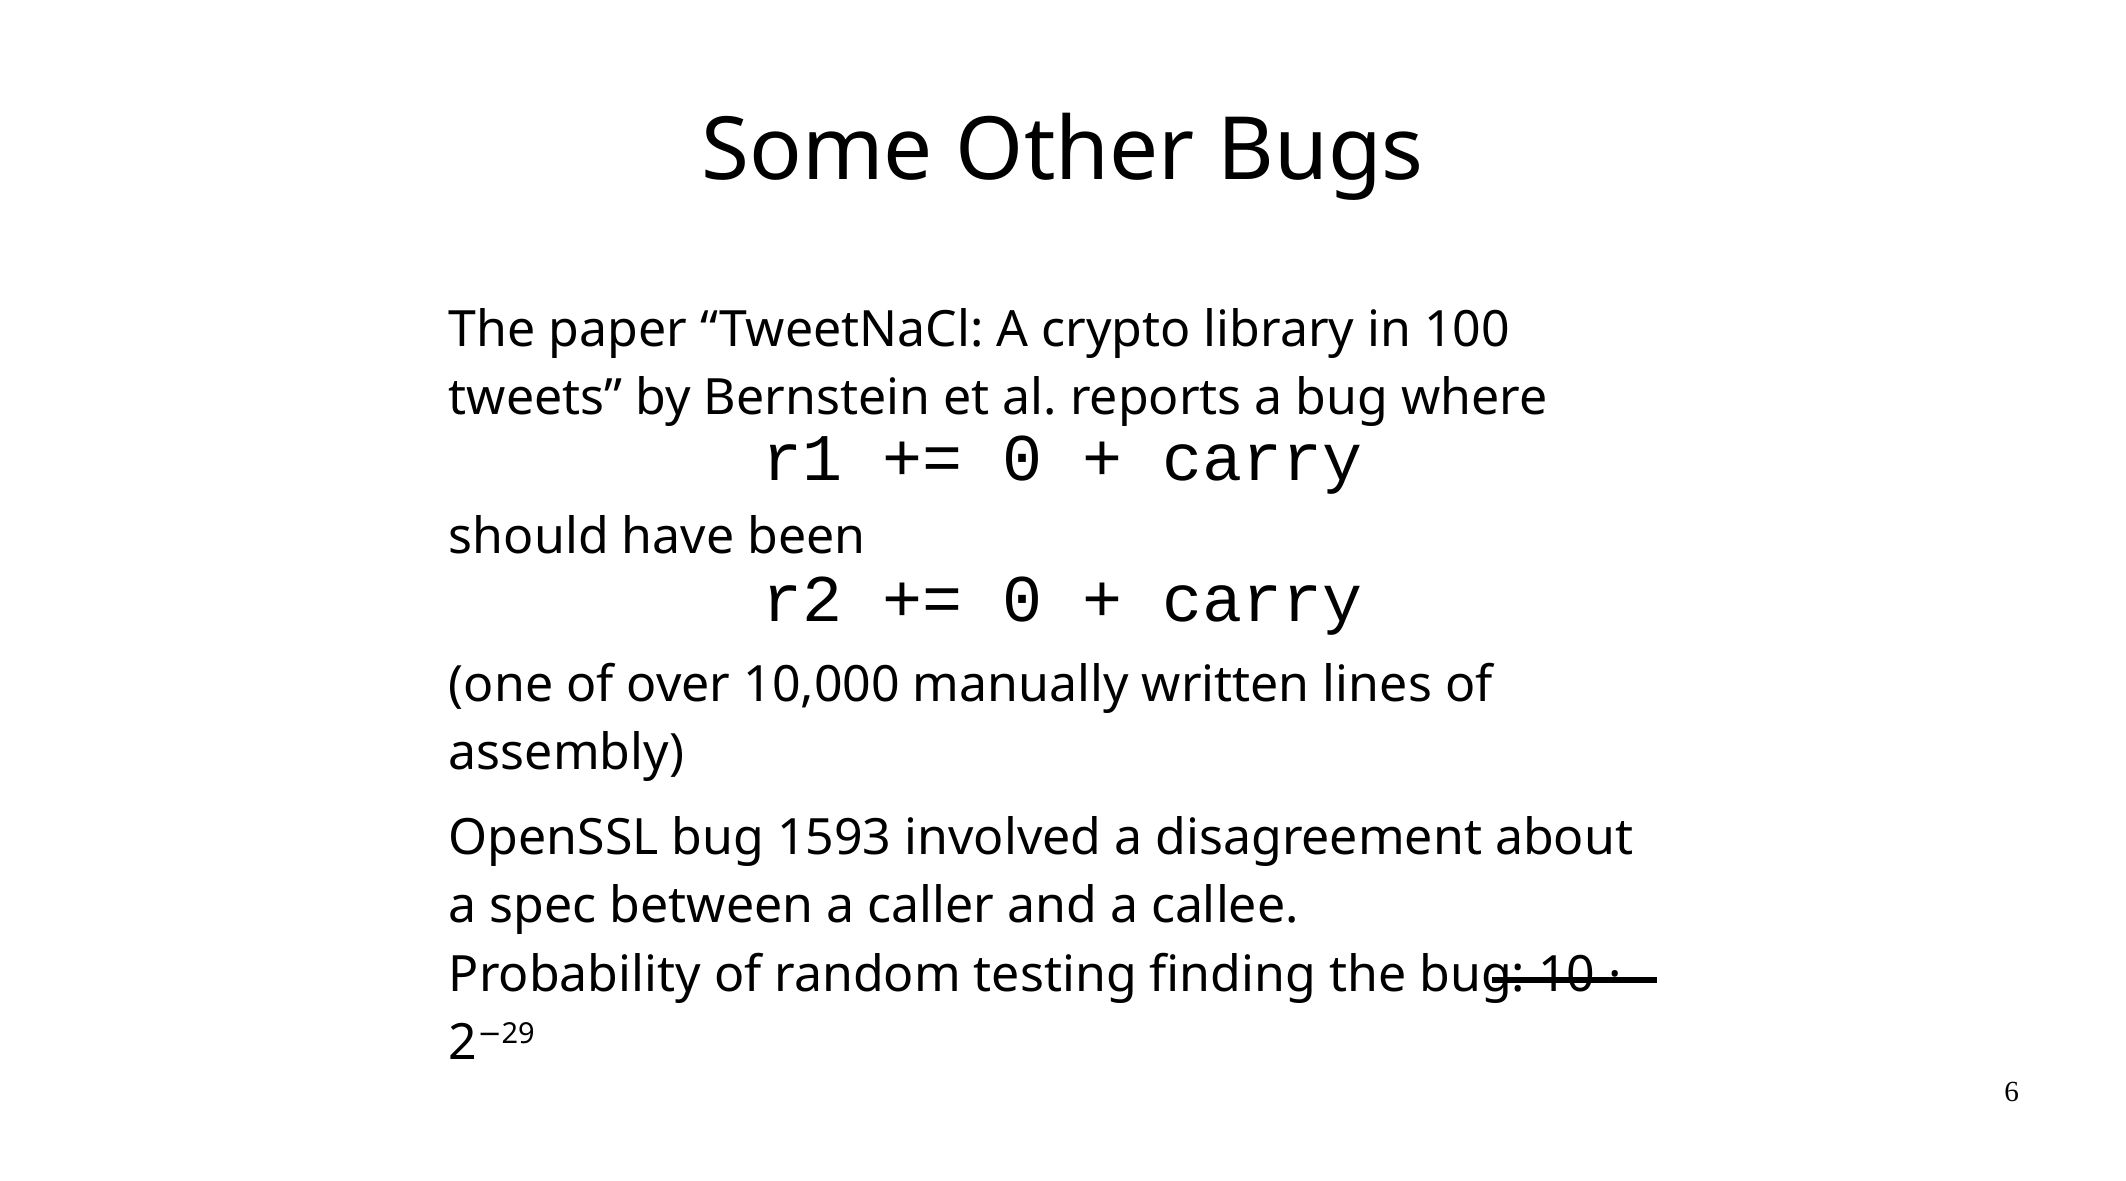

# Some Other Bugs
The paper “TweetNaCl: A crypto library in 100 tweets” by Bernstein et al. reports a bug where
r1 += 0 + carry
should have been
r2 += 0 + carry
(one of over 10,000 manually written lines of assembly)
OpenSSL bug 1593 involved a disagreement about a spec between a caller and a callee.
Probability of random testing finding the bug: 10 · 2−29
6